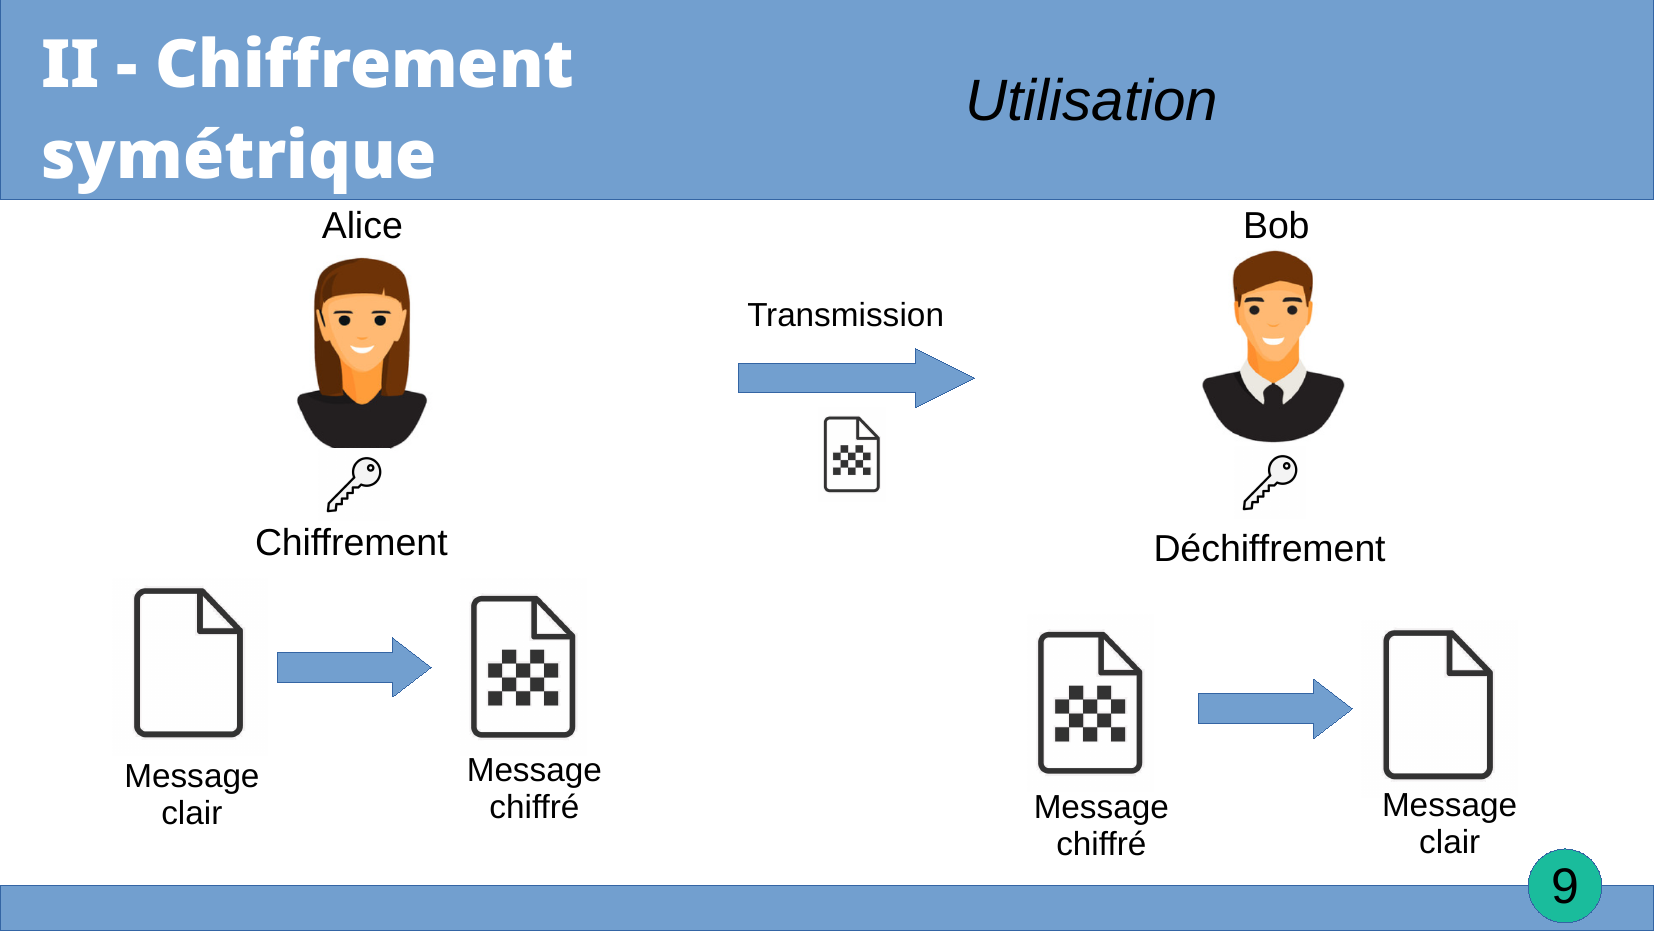

# II - Chiffrement symétrique
Utilisation
Alice
Bob
Transmission
Chiffrement
Déchiffrement
Message chiffré
Message clair
Message clair
Message chiffré